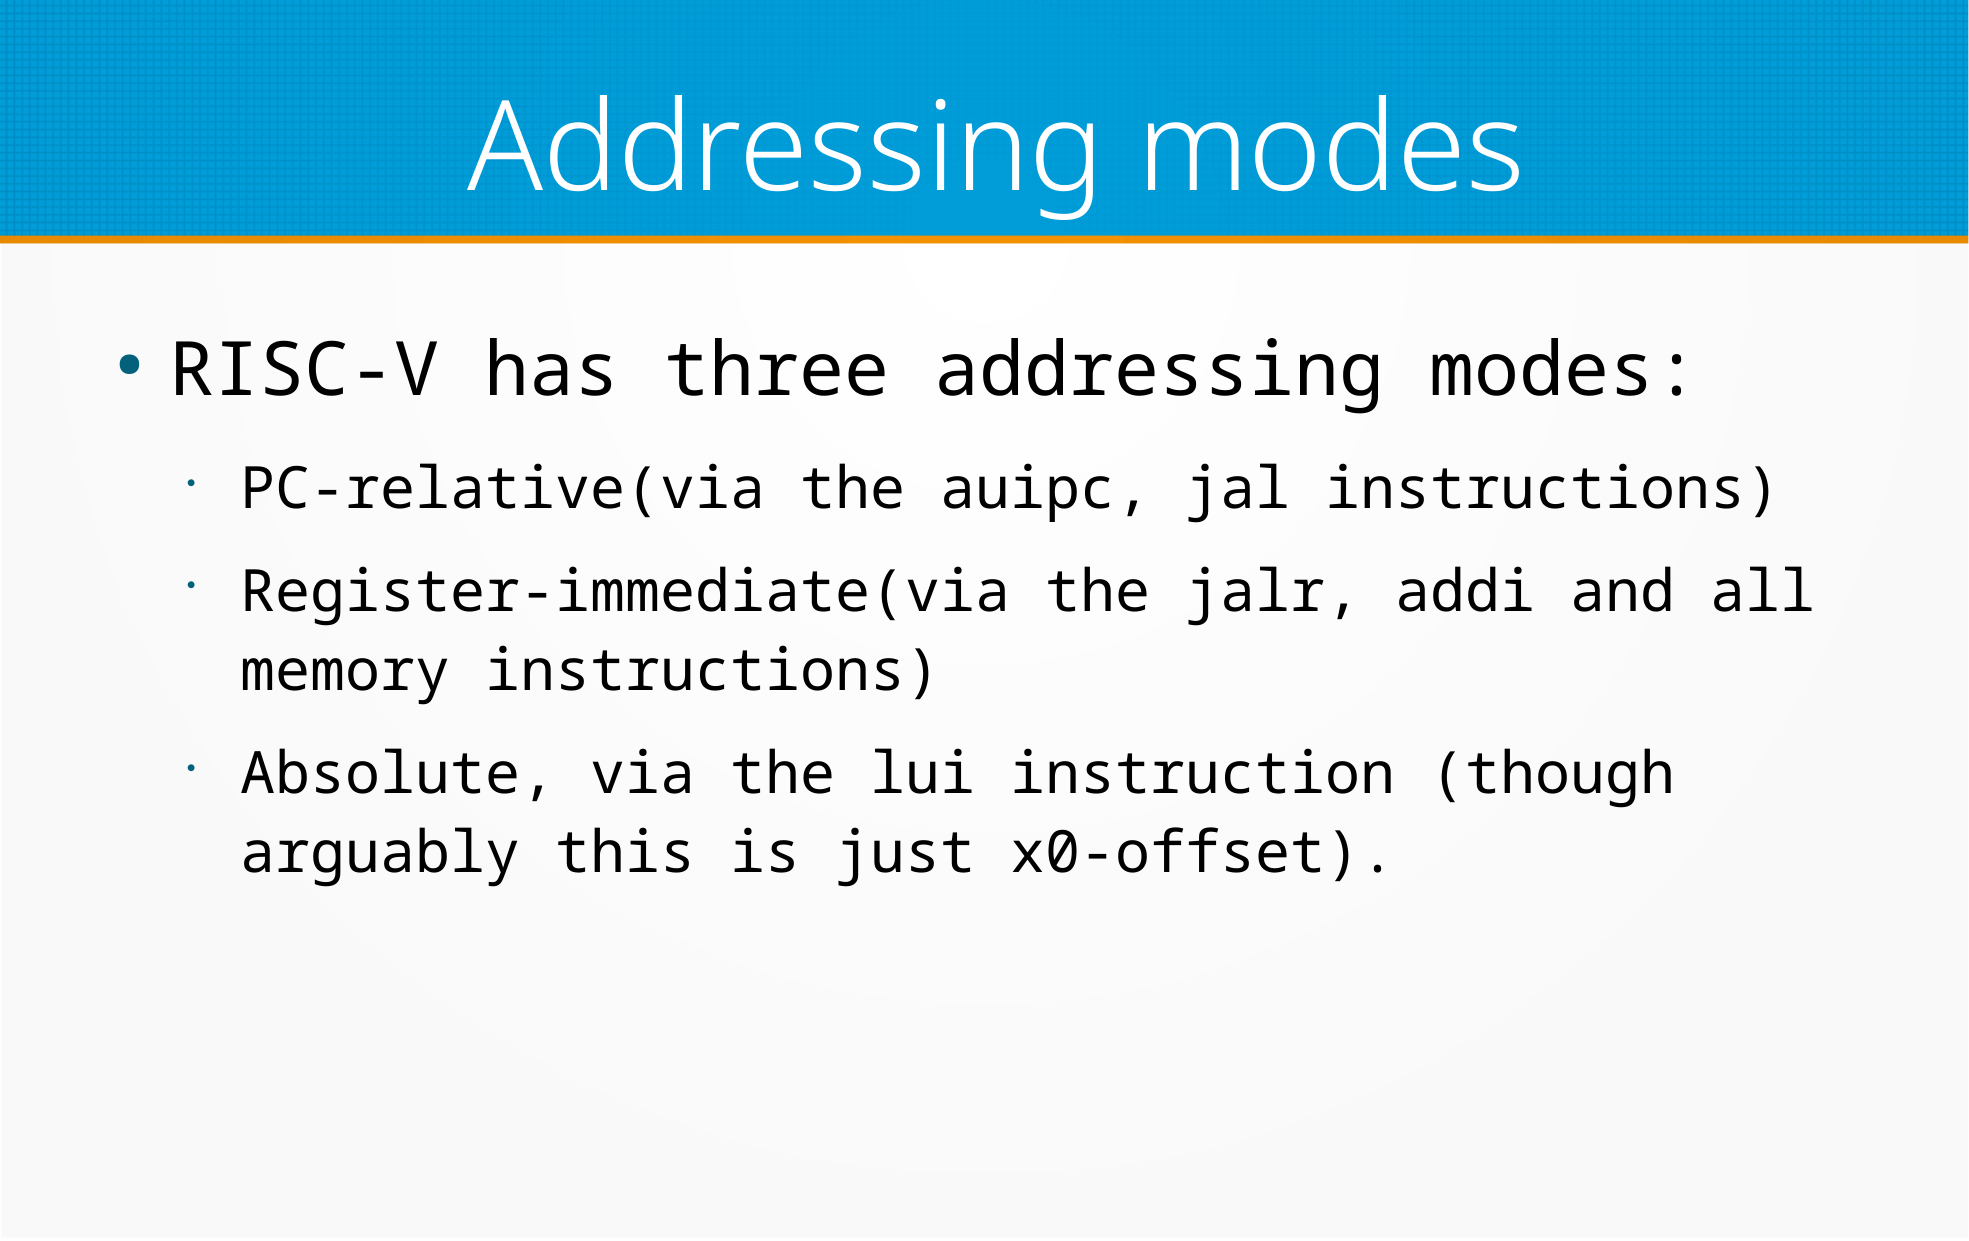

# Addressing modes
RISC-V has three addressing modes:
PC-relative(via the auipc, jal instructions)
Register-immediate(via the jalr, addi and all memory instructions)
Absolute, via the lui instruction (though arguably this is just x0-offset).